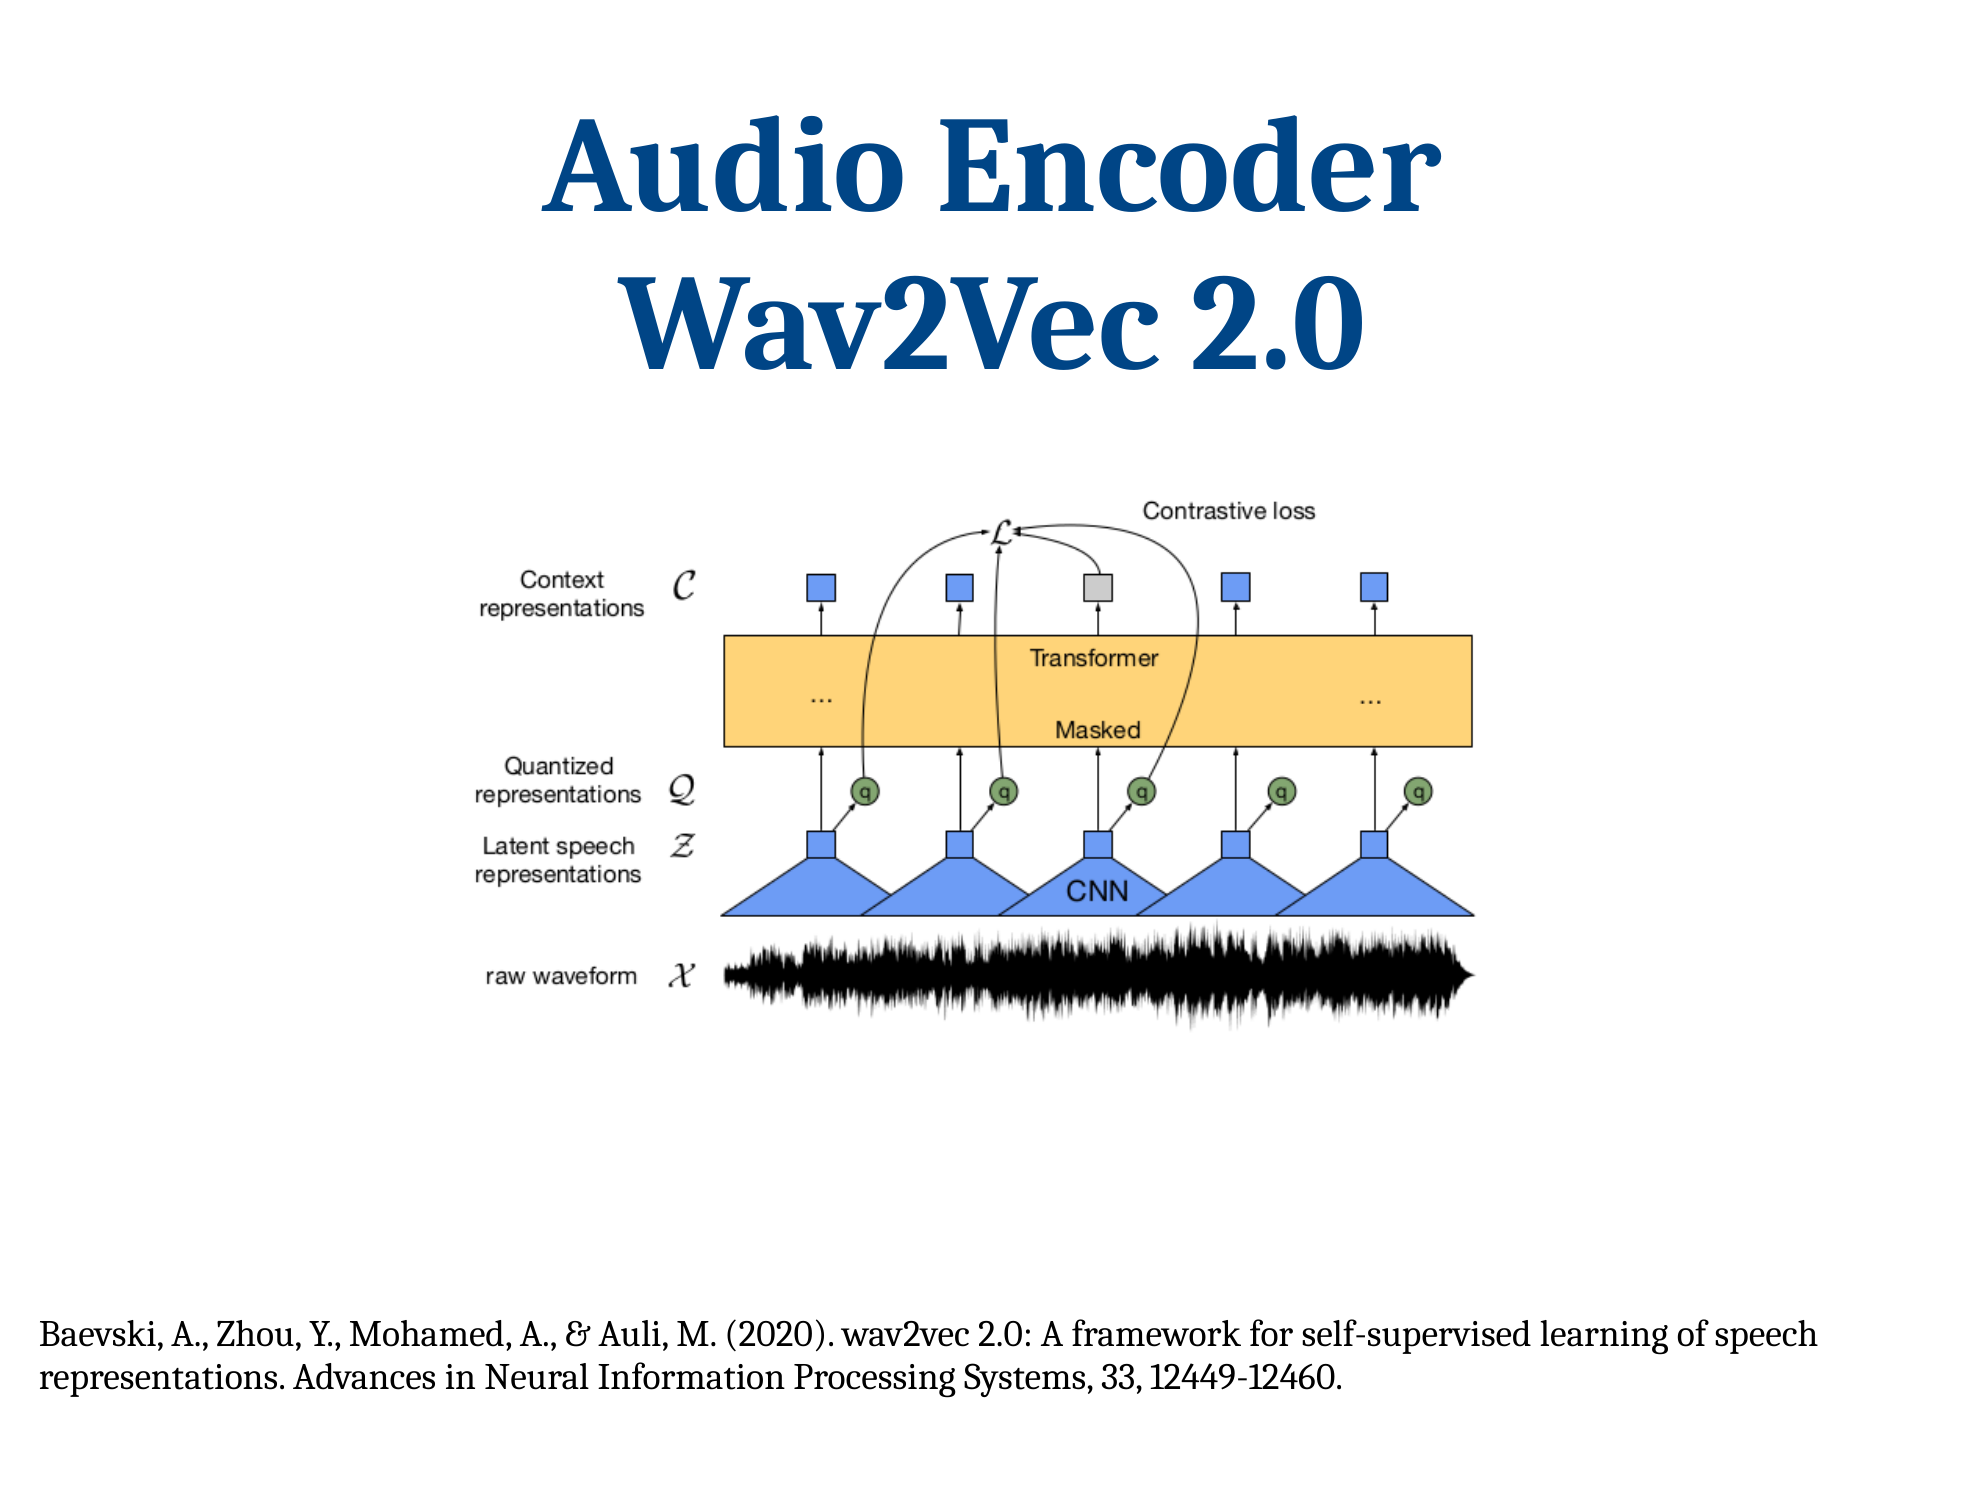

# Audio Encoder Wav2Vec 2.0
Baevski, A., Zhou, Y., Mohamed, A., & Auli, M. (2020). wav2vec 2.0: A framework for self-supervised learning of speech representations. Advances in Neural Information Processing Systems, 33, 12449-12460.